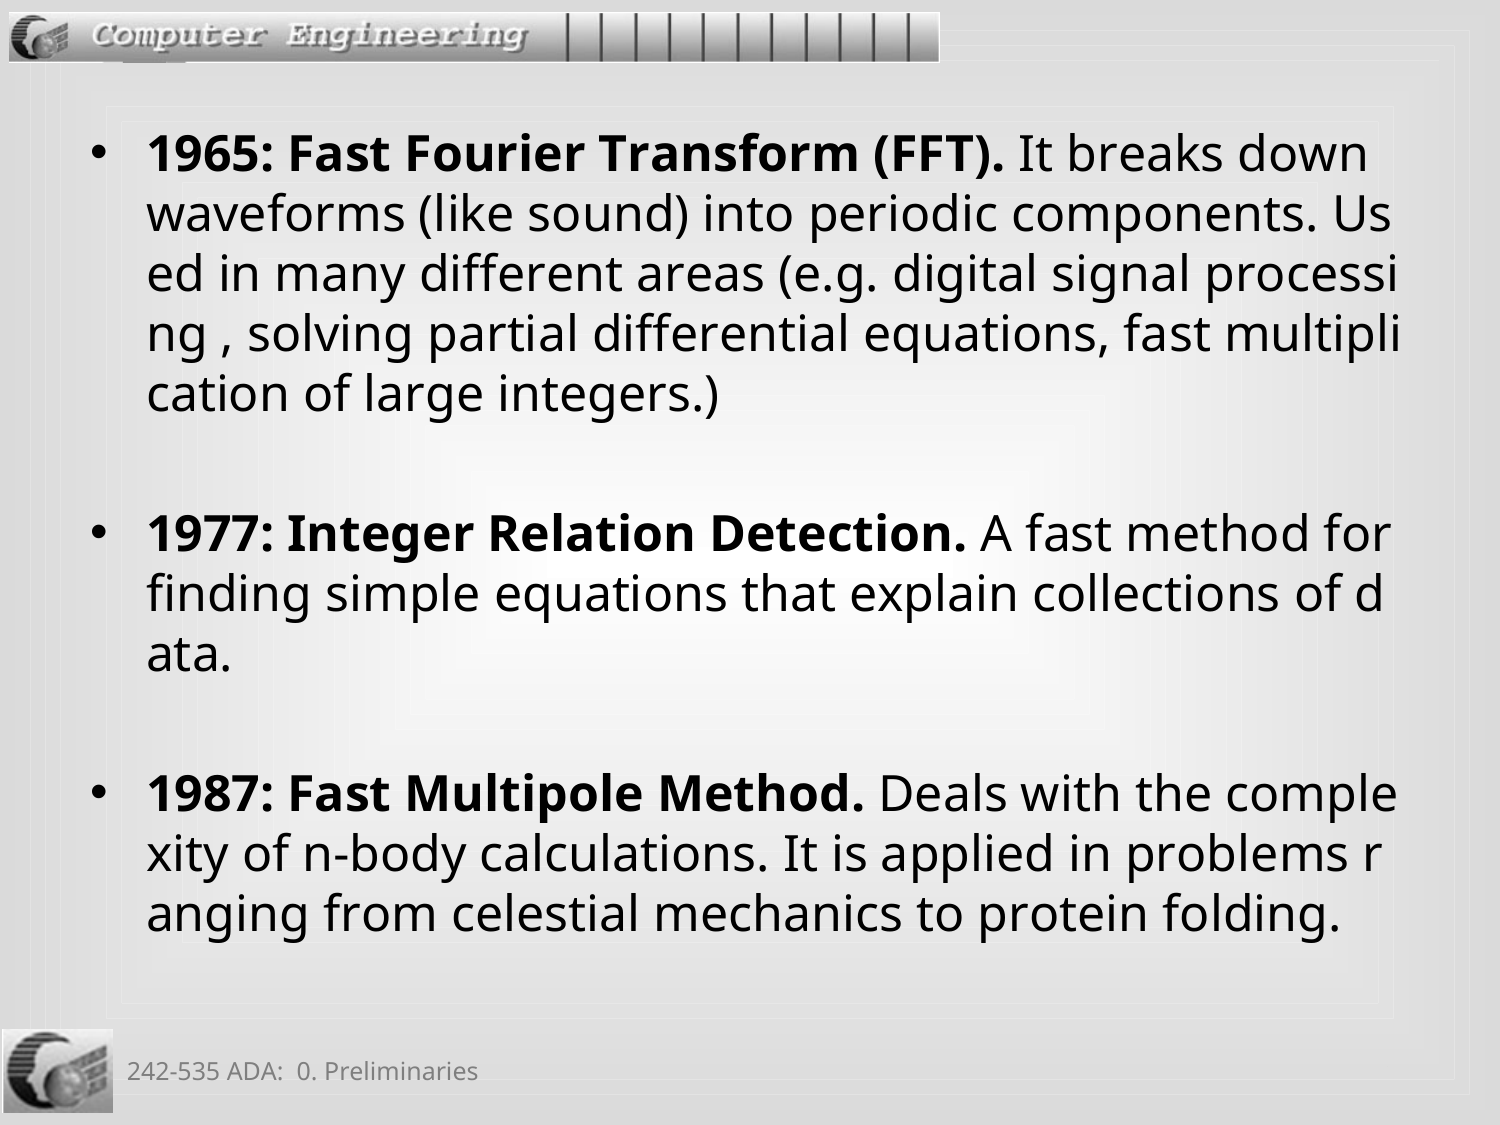

1965: Fast Fourier Transform (FFT). It breaks down waveforms (like sound) into periodic components. Used in many different areas (e.g. digital signal processing , solving partial differential equations, fast multiplication of large integers.)
1977: Integer Relation Detection. A fast method for finding simple equations that explain collections of data.
1987: Fast Multipole Method. Deals with the complexity of n-body calculations. It is applied in problems ranging from celestial mechanics to protein folding.